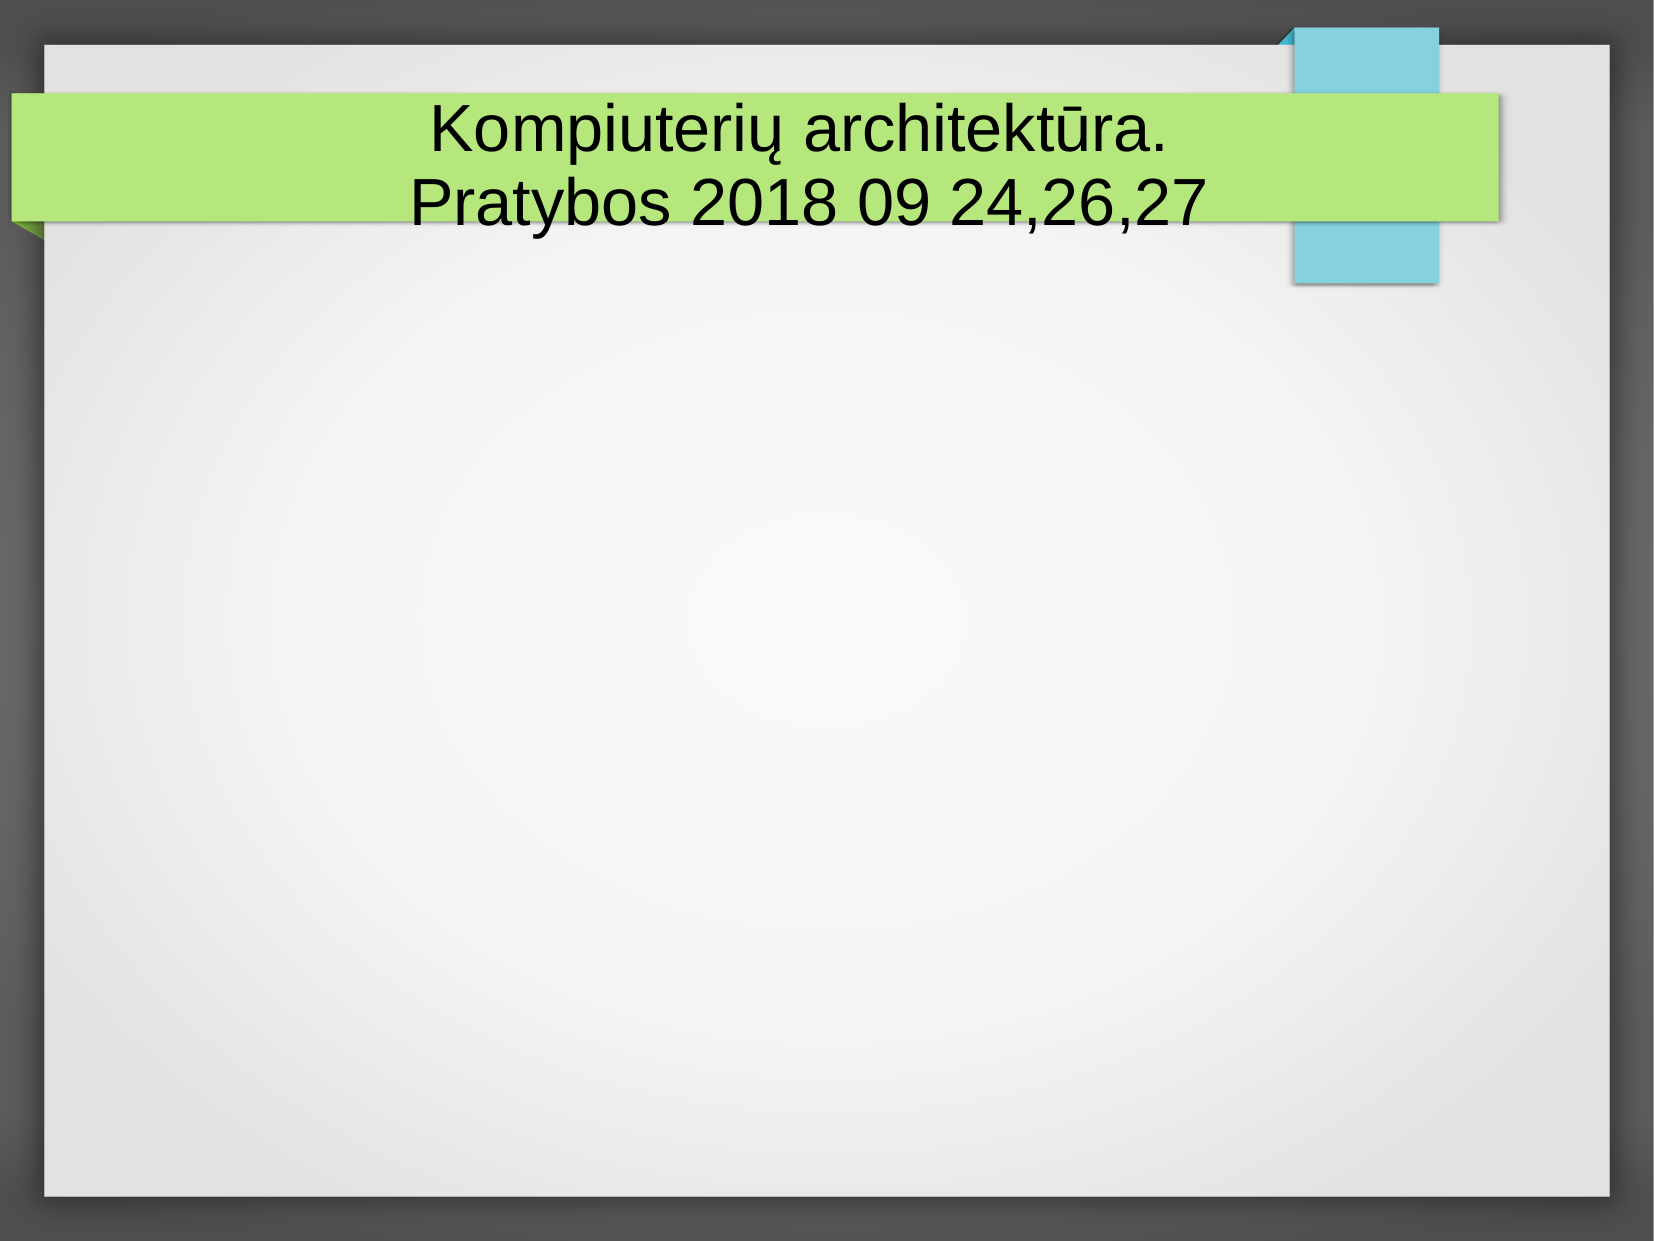

# Kompiuterių architektūra.
Pratybos 2018 09 24,26,27